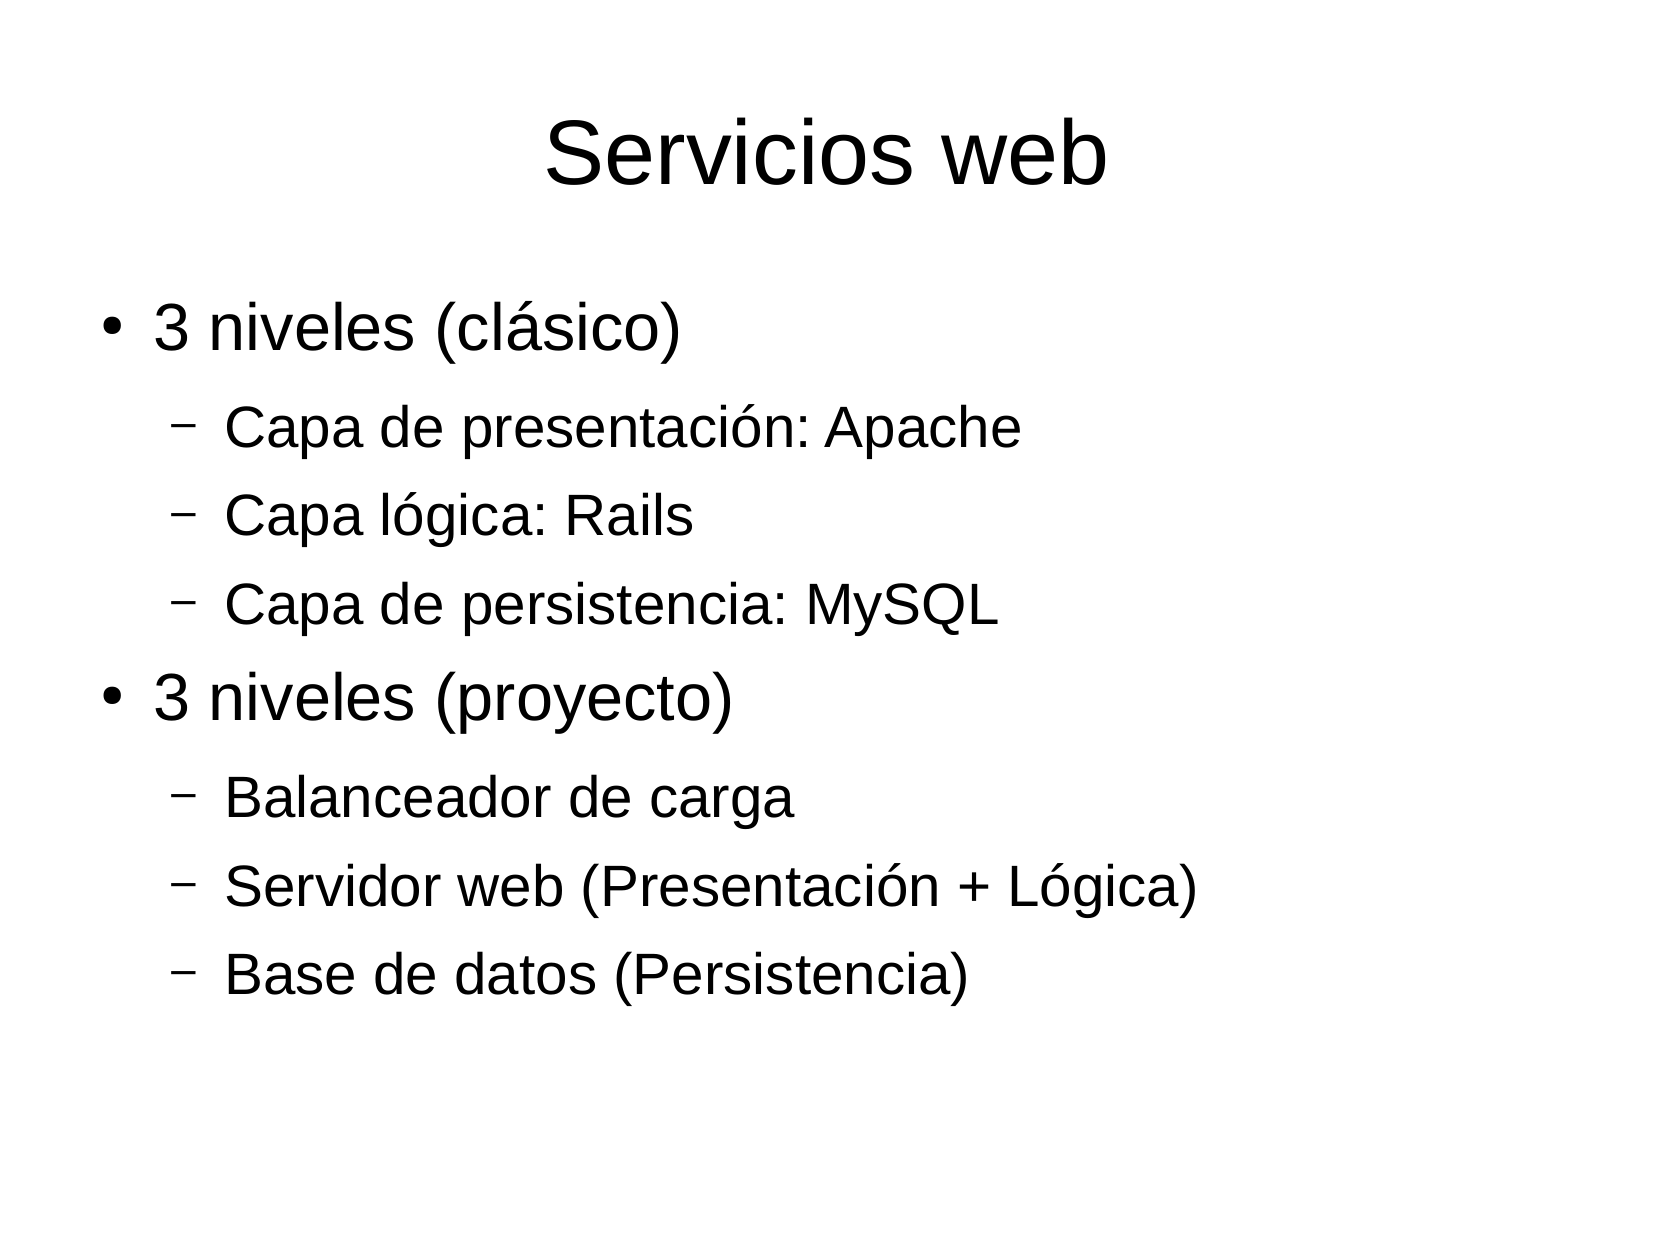

# Servicios web
3 niveles (clásico)
Capa de presentación: Apache
Capa lógica: Rails
Capa de persistencia: MySQL
3 niveles (proyecto)
Balanceador de carga
Servidor web (Presentación + Lógica)
Base de datos (Persistencia)